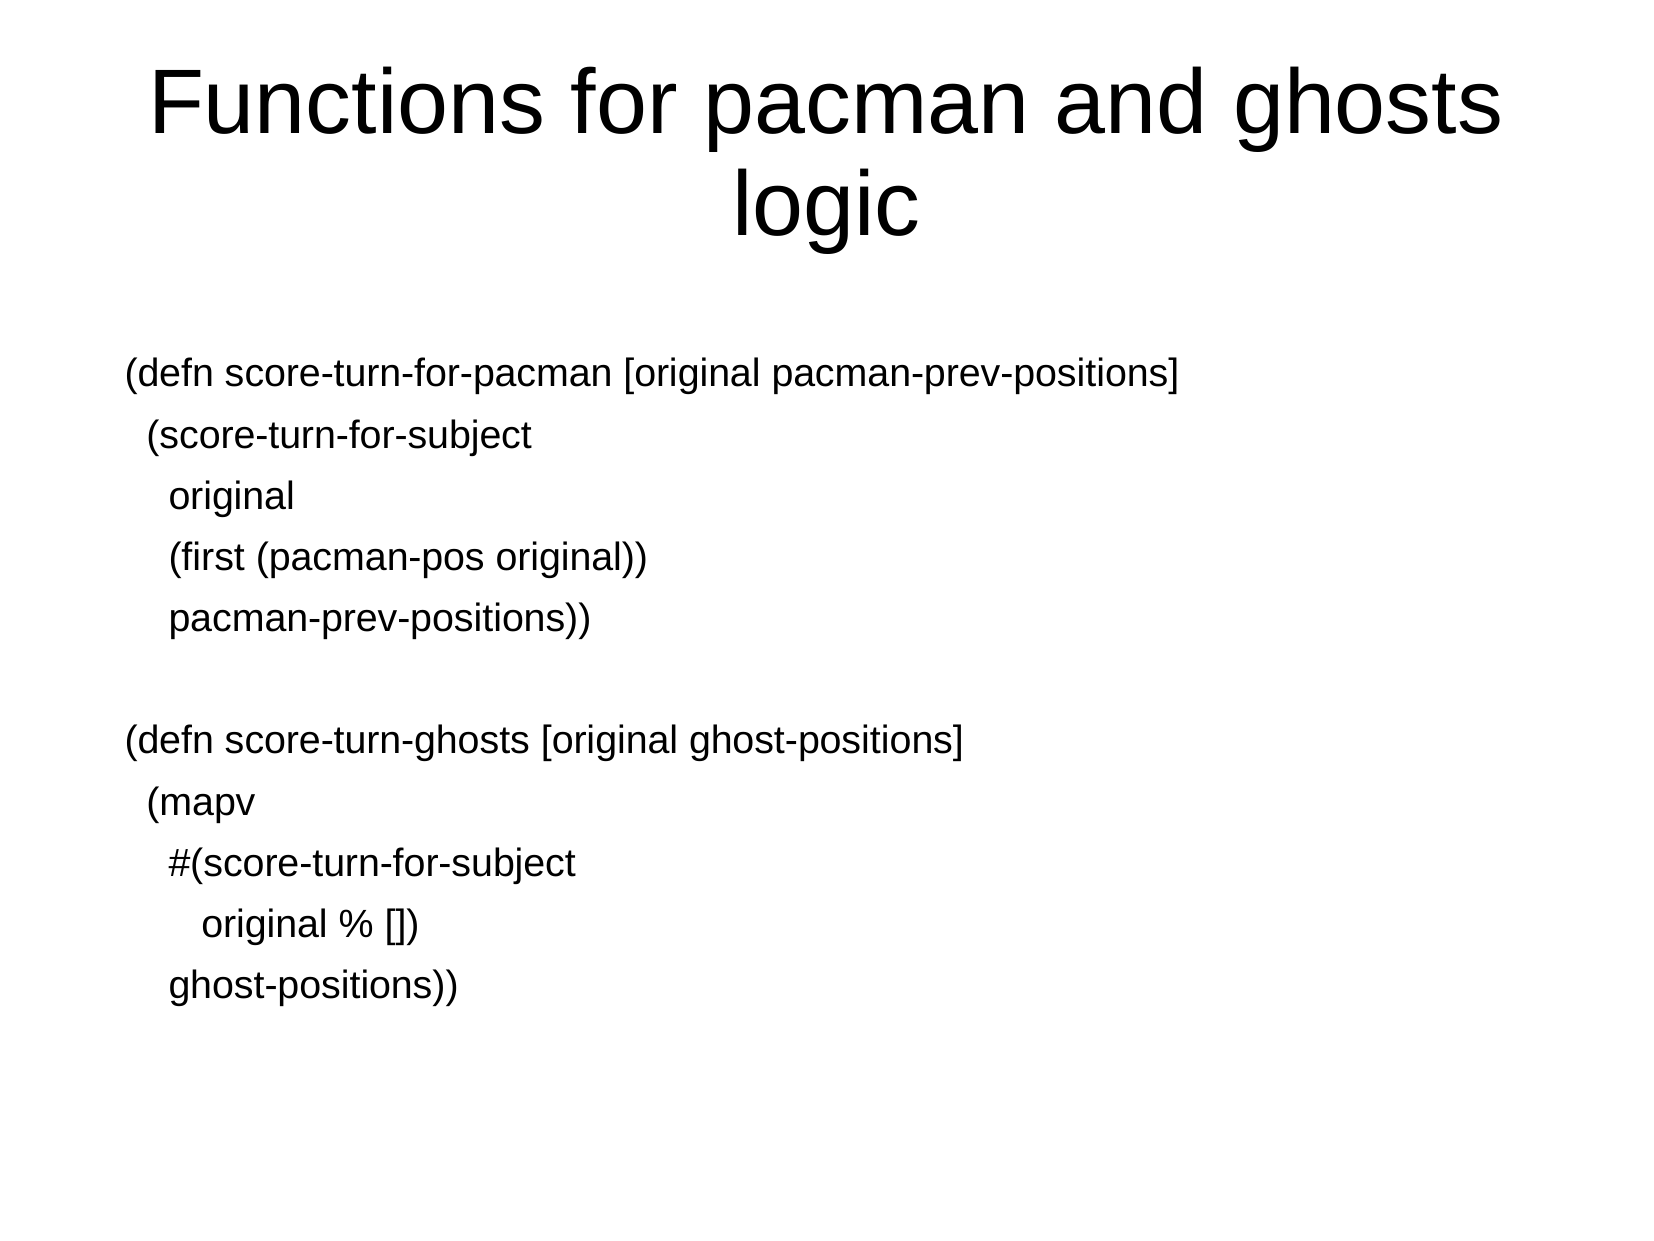

# Functions for pacman and ghosts logic
(defn score-turn-for-pacman [original pacman-prev-positions]
 (score-turn-for-subject
 original
 (first (pacman-pos original))
 pacman-prev-positions))
(defn score-turn-ghosts [original ghost-positions]
 (mapv
 #(score-turn-for-subject
 original % [])
 ghost-positions))